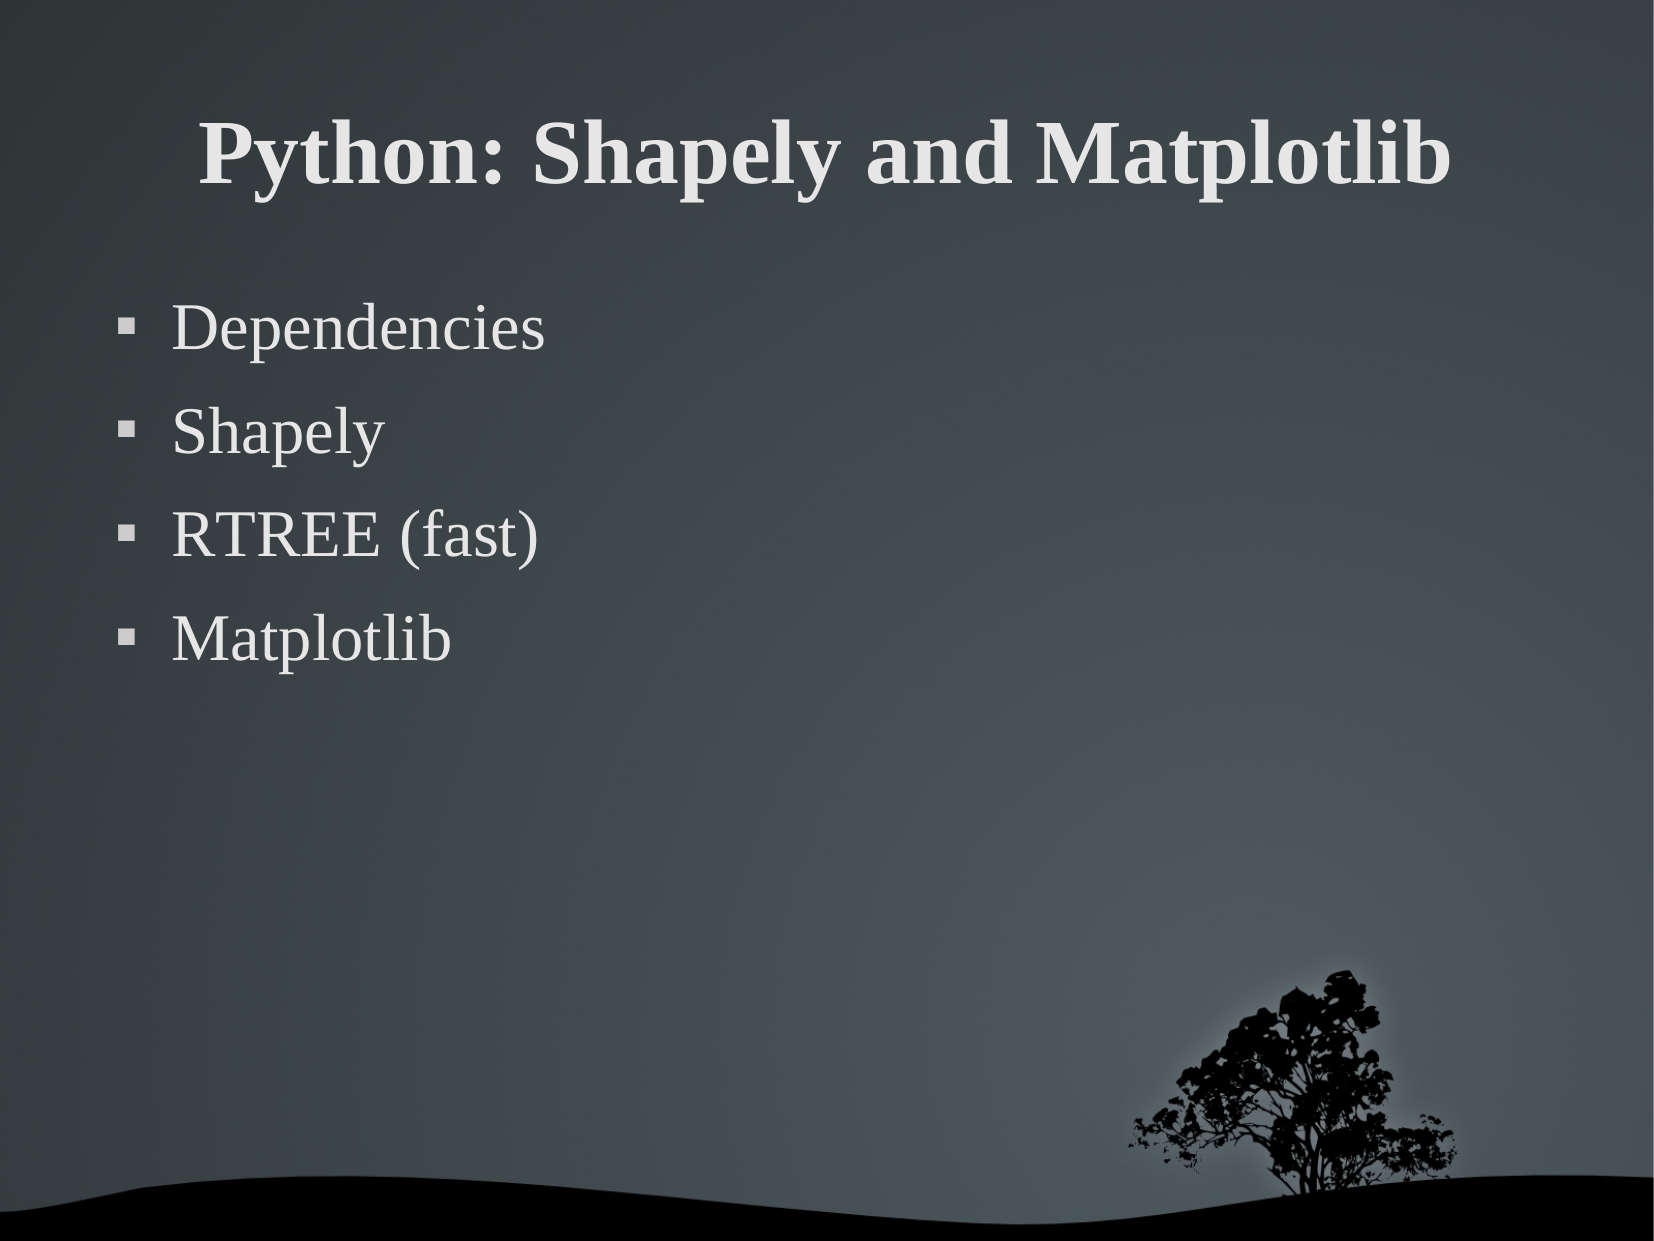

# Python: Shapely and Matplotlib
Dependencies
Shapely
RTREE (fast)
Matplotlib